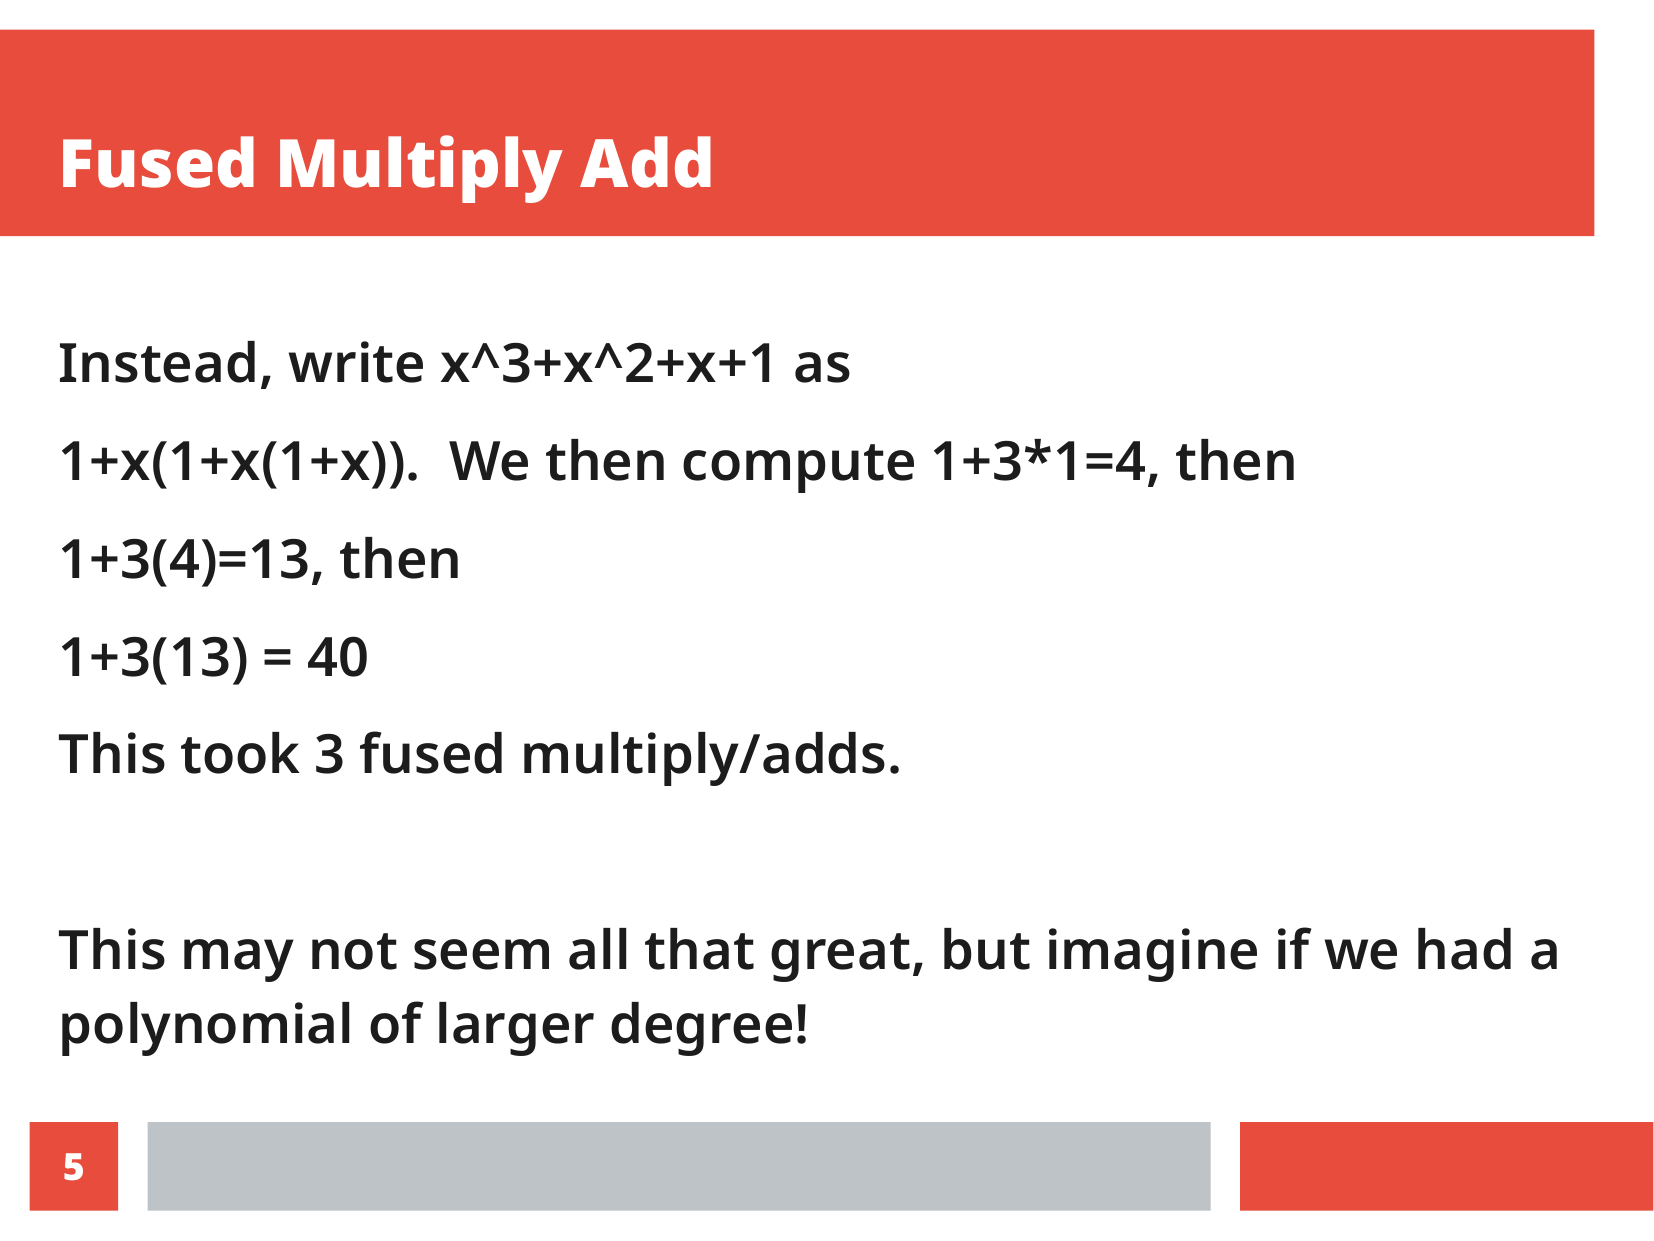

# Fused Multiply Add
Instead, write x^3+x^2+x+1 as
1+x(1+x(1+x)). We then compute 1+3*1=4, then
1+3(4)=13, then
1+3(13) = 40
This took 3 fused multiply/adds.
This may not seem all that great, but imagine if we had a polynomial of larger degree!
5